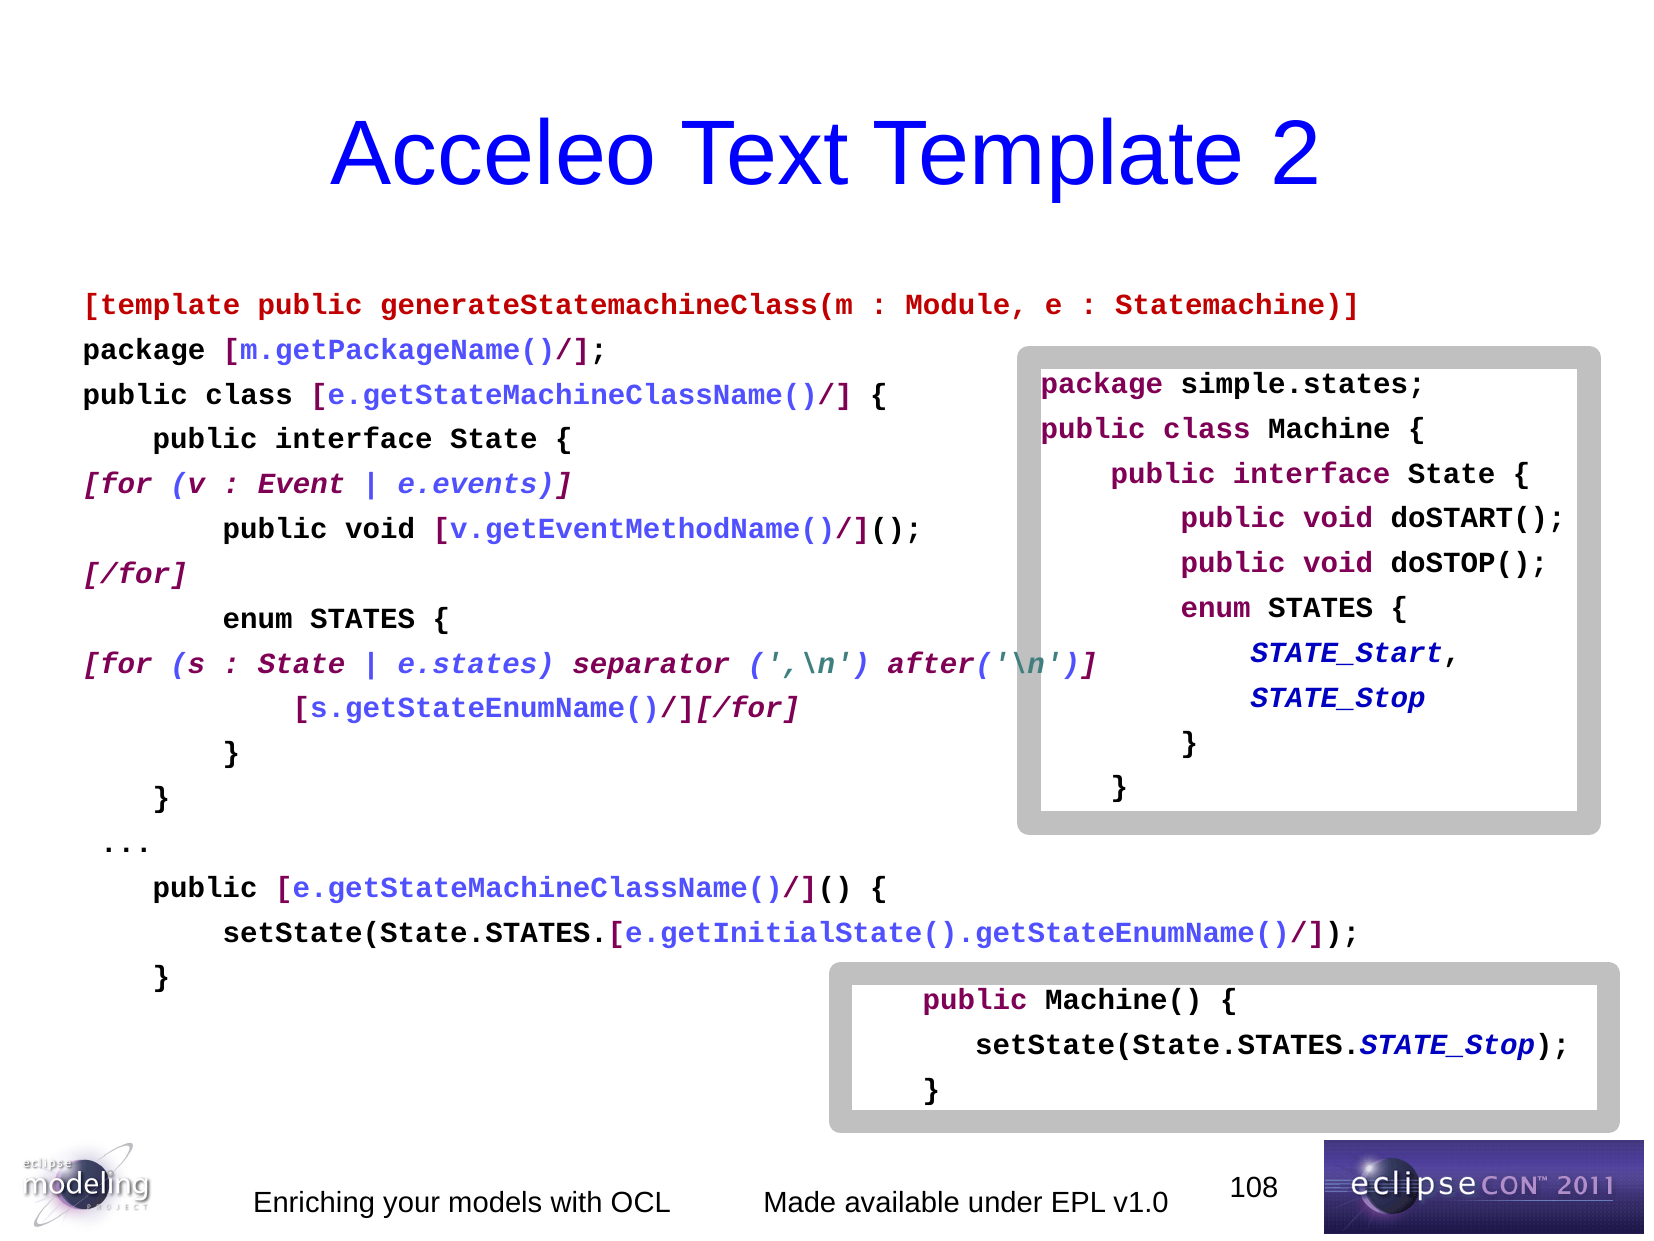

Acceleo Text Template 2
[template public generateStatemachineClass(m : Module, e : Statemachine)]
package [m.getPackageName()/];
public class [e.getStateMachineClassName()/] {
 public interface State {
[for (v : Event | e.events)]
 public void [v.getEventMethodName()/]();
[/for]
 enum STATES {
[for (s : State | e.states) separator (',\n') after('\n')]
 [s.getStateEnumName()/][/for]
 }
 }
 ...
 public [e.getStateMachineClassName()/]() {
 setState(State.STATES.[e.getInitialState().getStateEnumName()/]);
 }
# package simple.states;
public class Machine {
 public interface State {
 public void doSTART();
 public void doSTOP();
 enum STATES {
 STATE_Start,
 STATE_Stop
 }
 }
 public Machine() {
 setState(State.STATES.STATE_Stop);
 }
108
Enriching your models with OCL